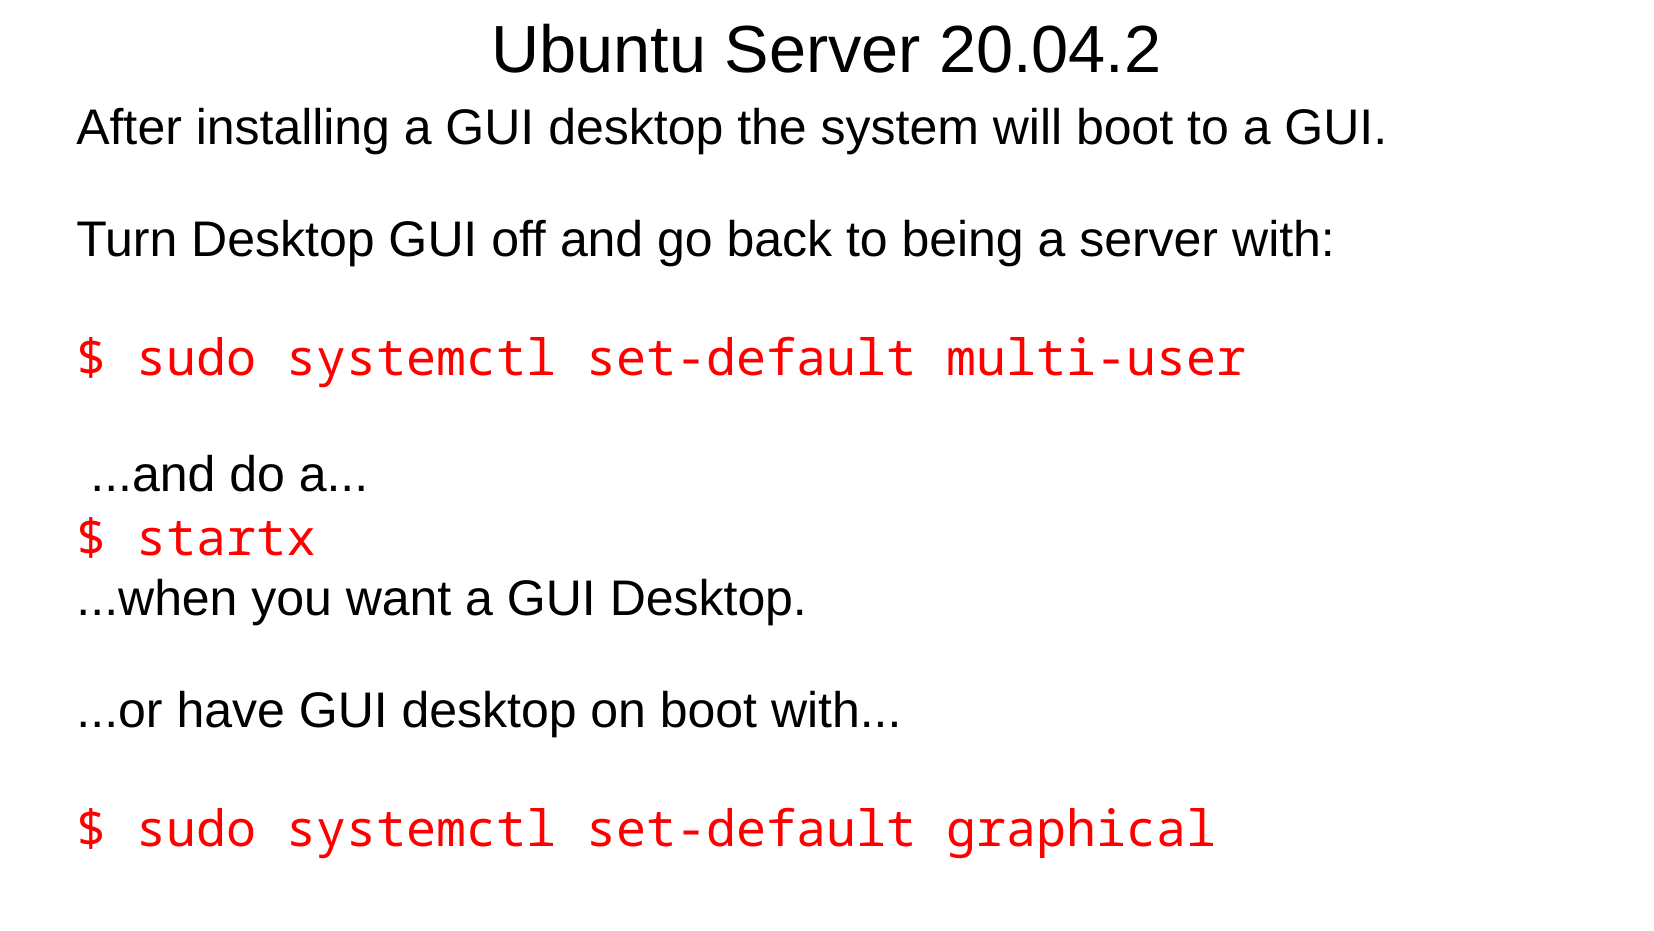

# Ubuntu Server 20.04.2
After installing a GUI desktop the system will boot to a GUI.
Turn Desktop GUI off and go back to being a server with:
$ sudo systemctl set-default multi-user
 ...and do a...
$ startx
...when you want a GUI Desktop.
...or have GUI desktop on boot with...
$ sudo systemctl set-default graphical